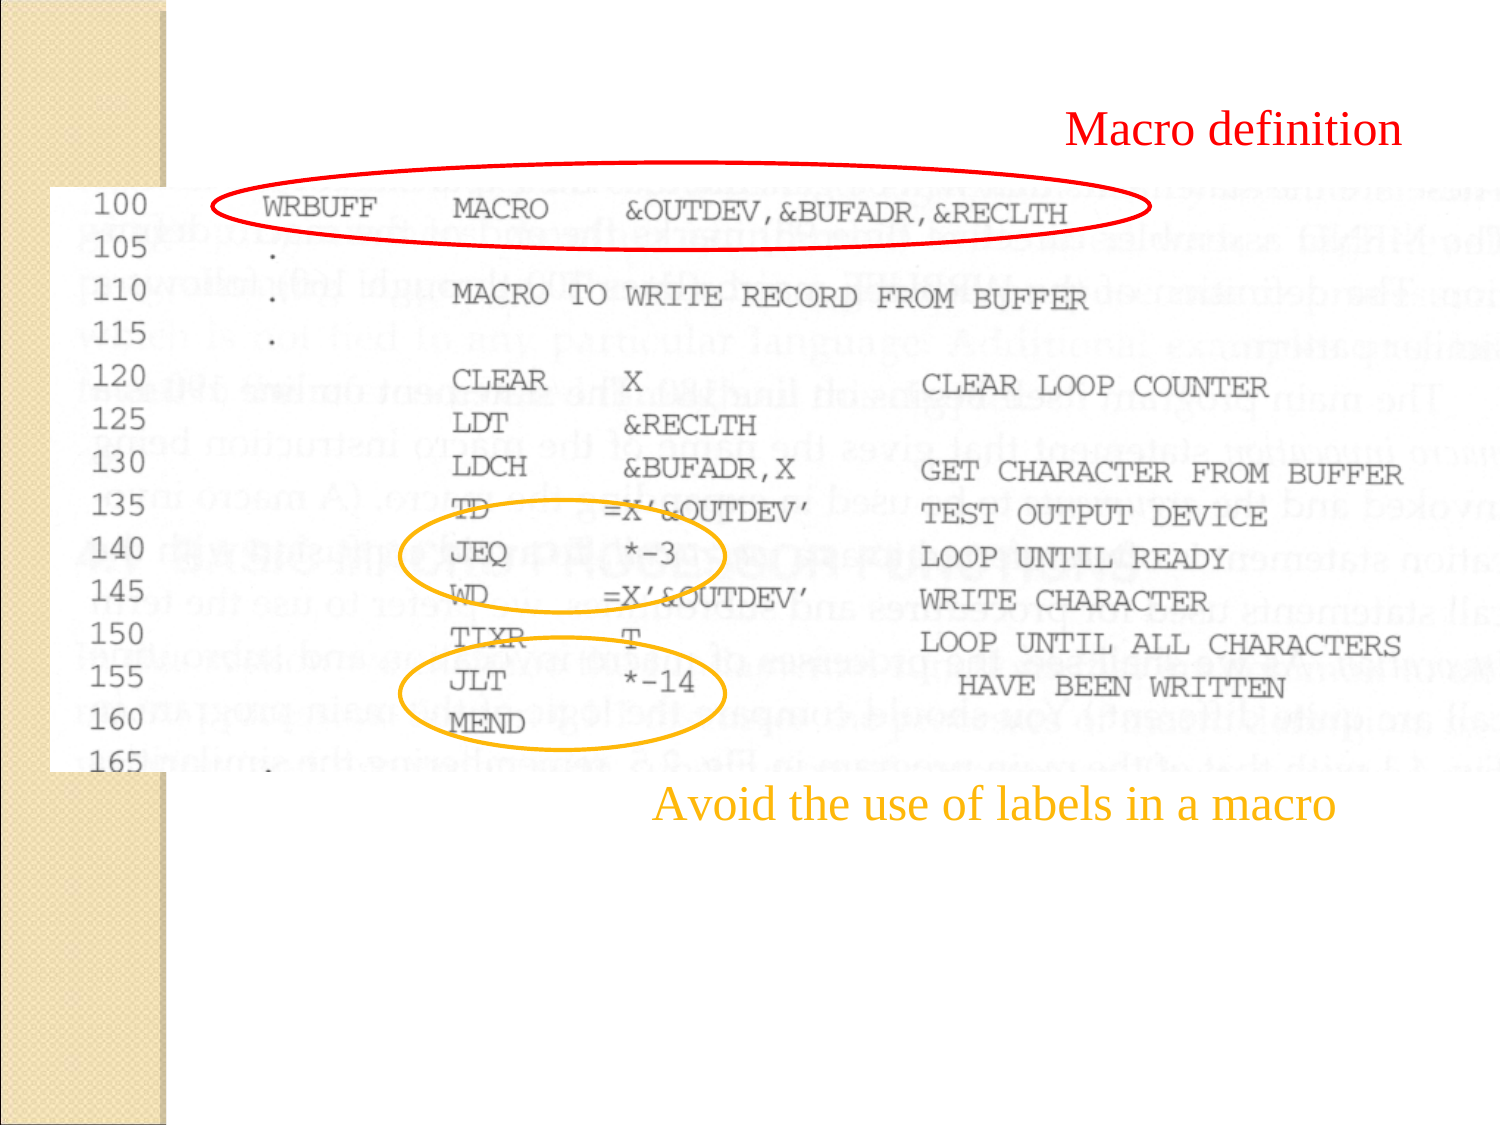

Macro definition
Avoid the use of labels in a macro